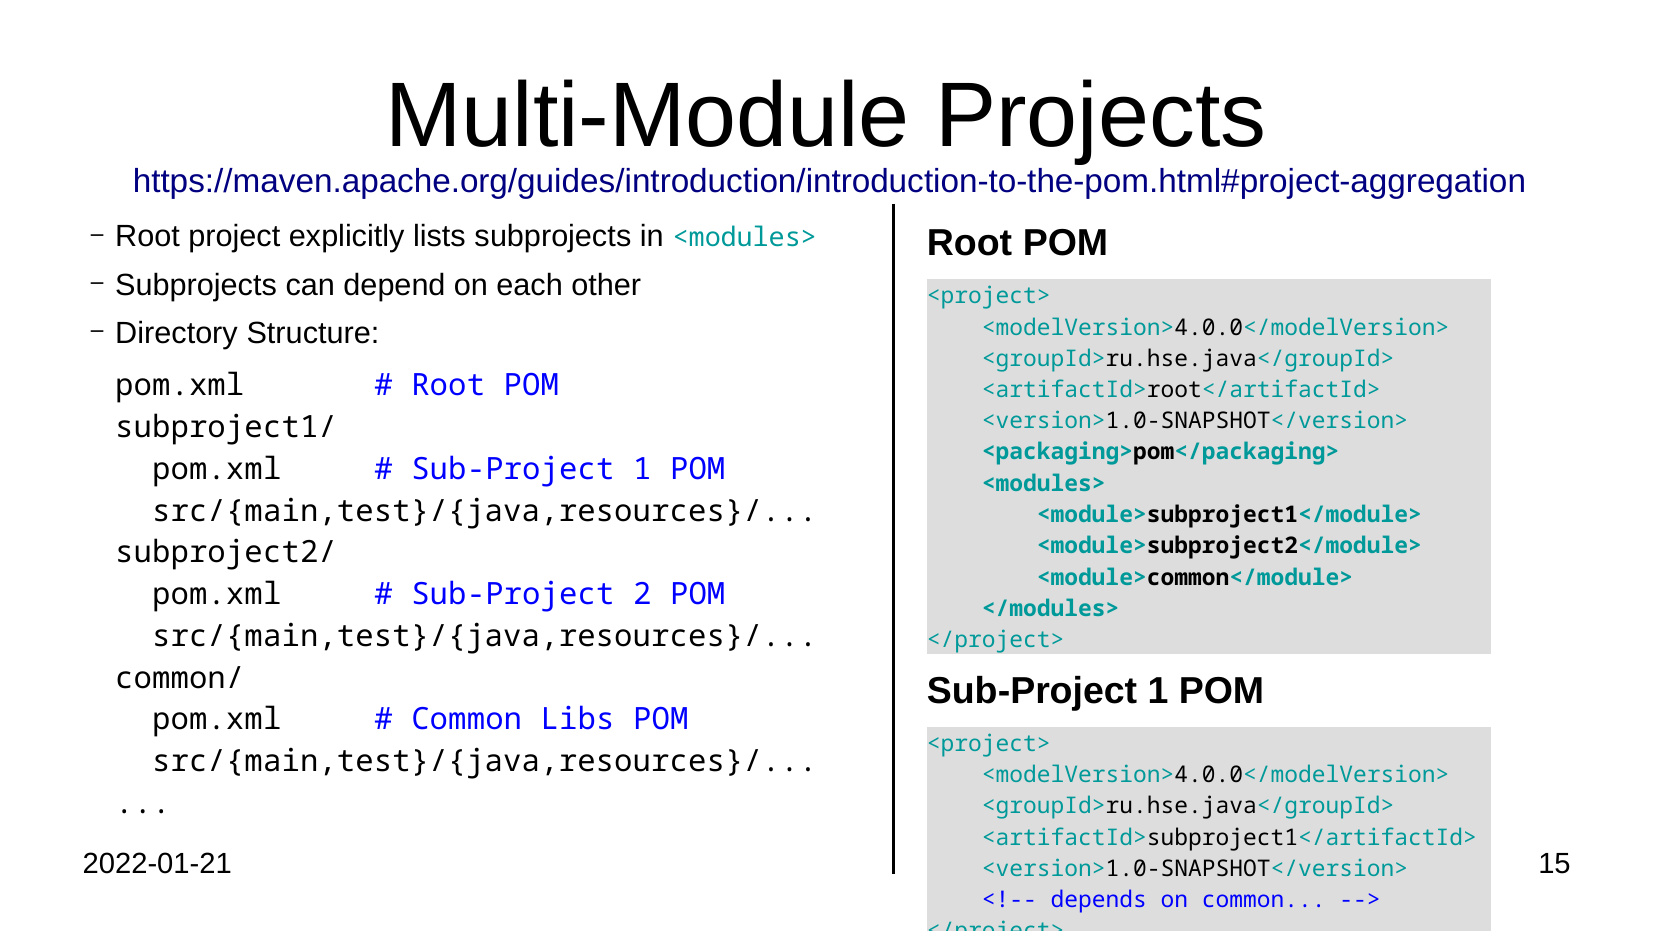

# Multi-Module Projects
https://maven.apache.org/guides/introduction/introduction-to-the-pom.html#project-aggregation
| Root POM |
| --- |
| <project> <modelVersion>4.0.0</modelVersion> <groupId>ru.hse.java</groupId> <artifactId>root</artifactId> <version>1.0-SNAPSHOT</version> <packaging>pom</packaging> <modules> <module>subproject1</module> <module>subproject2</module> <module>common</module> </modules> </project> |
| Sub-Project 1 POM |
| <project> <modelVersion>4.0.0</modelVersion> <groupId>ru.hse.java</groupId> <artifactId>subproject1</artifactId> <version>1.0-SNAPSHOT</version> <!-- depends on common... --> </project> |
Root project explicitly lists subprojects in <modules>
Subprojects can depend on each other
Directory Structure:
pom.xml # Root POM
subproject1/
 pom.xml # Sub-Project 1 POM
 src/{main,test}/{java,resources}/...
subproject2/
 pom.xml # Sub-Project 2 POM
 src/{main,test}/{java,resources}/...
common/
 pom.xml # Common Libs POM
 src/{main,test}/{java,resources}/...
...
2022-01-21
15